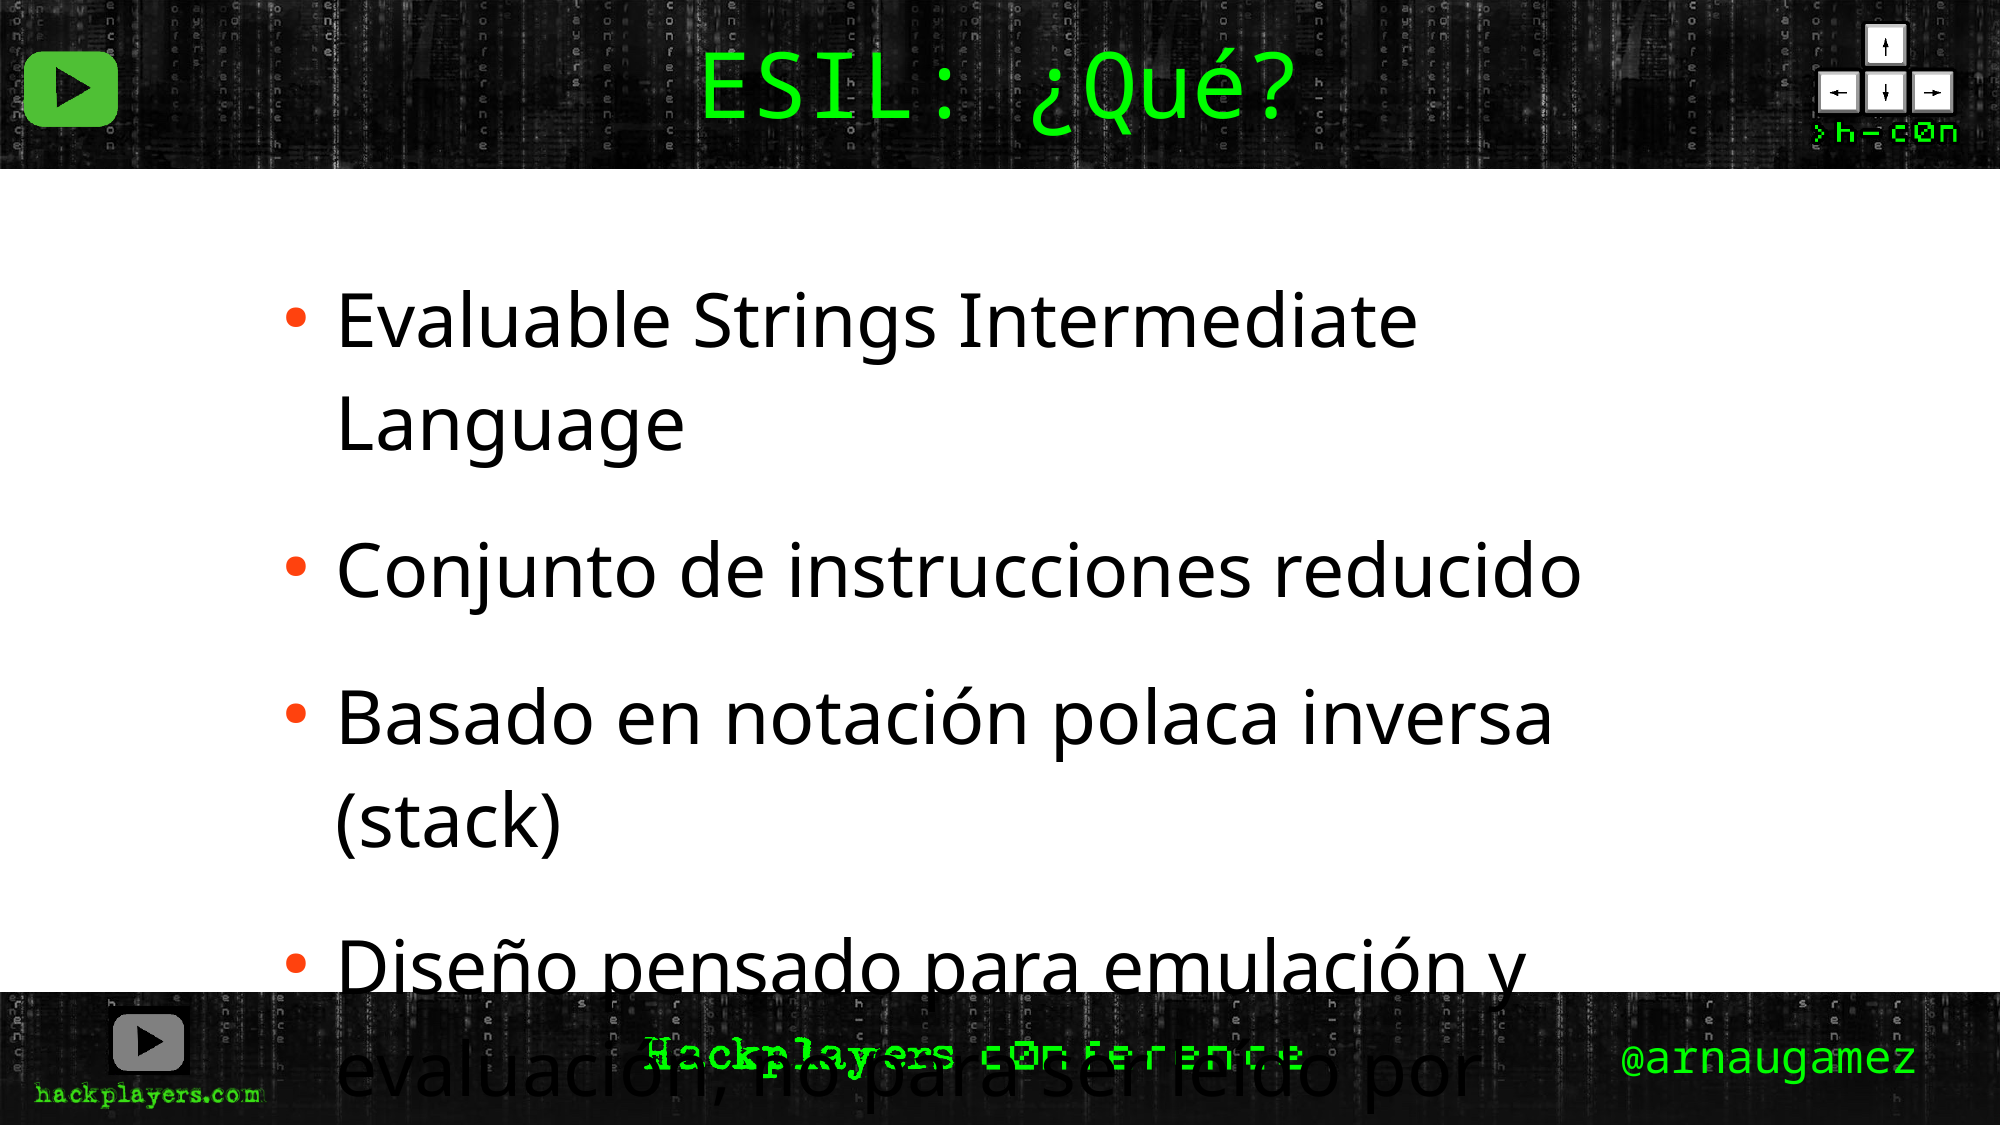

# ESIL: ¿Qué?
Evaluable Strings Intermediate Language
Conjunto de instrucciones reducido
Basado en notación polaca inversa (stack)
Diseño pensado para emulación y evaluación, no para ser leído por humanos